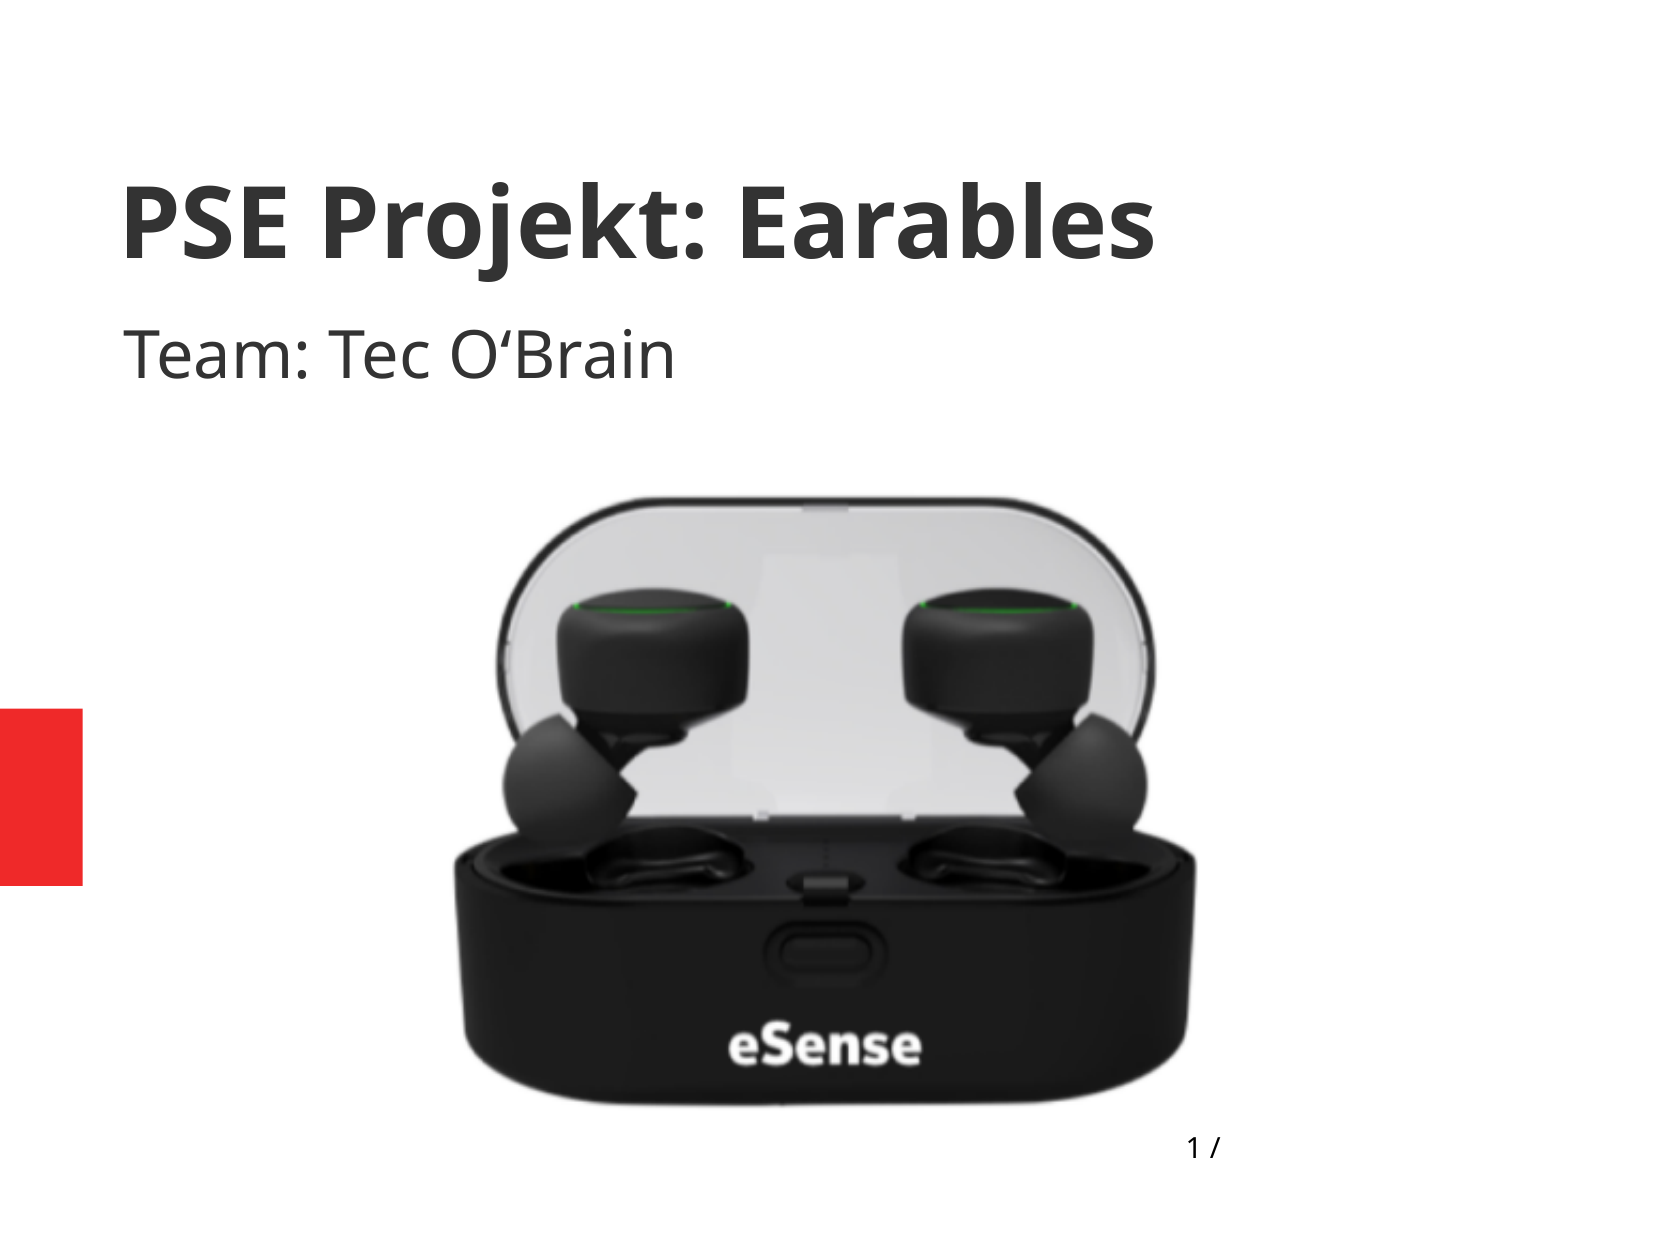

# PSE Projekt: Earables
Team: Tec O‘Brain